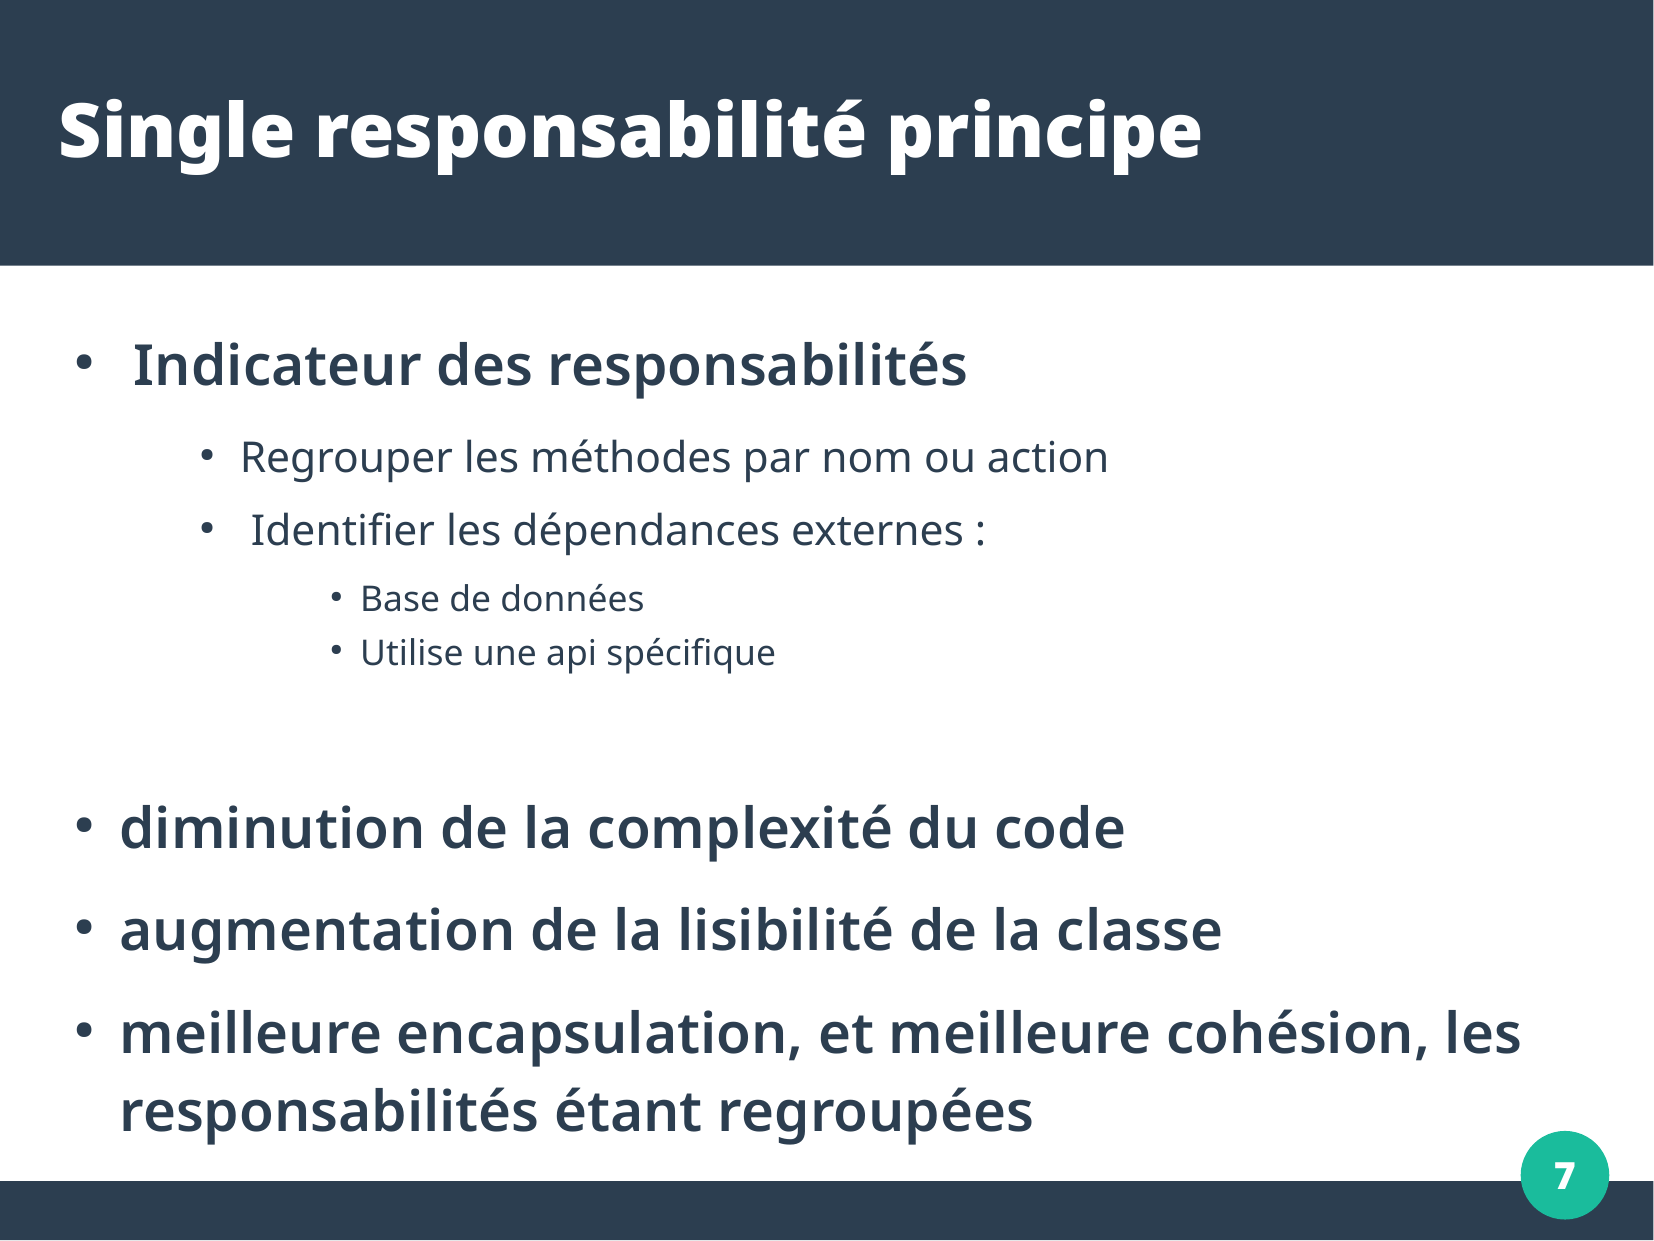

# Single responsabilité principe
 Indicateur des responsabilités
Regrouper les méthodes par nom ou action
 Identifier les dépendances externes :
Base de données
Utilise une api spécifique
diminution de la complexité du code
augmentation de la lisibilité de la classe
meilleure encapsulation, et meilleure cohésion, les responsabilités étant regroupées
7